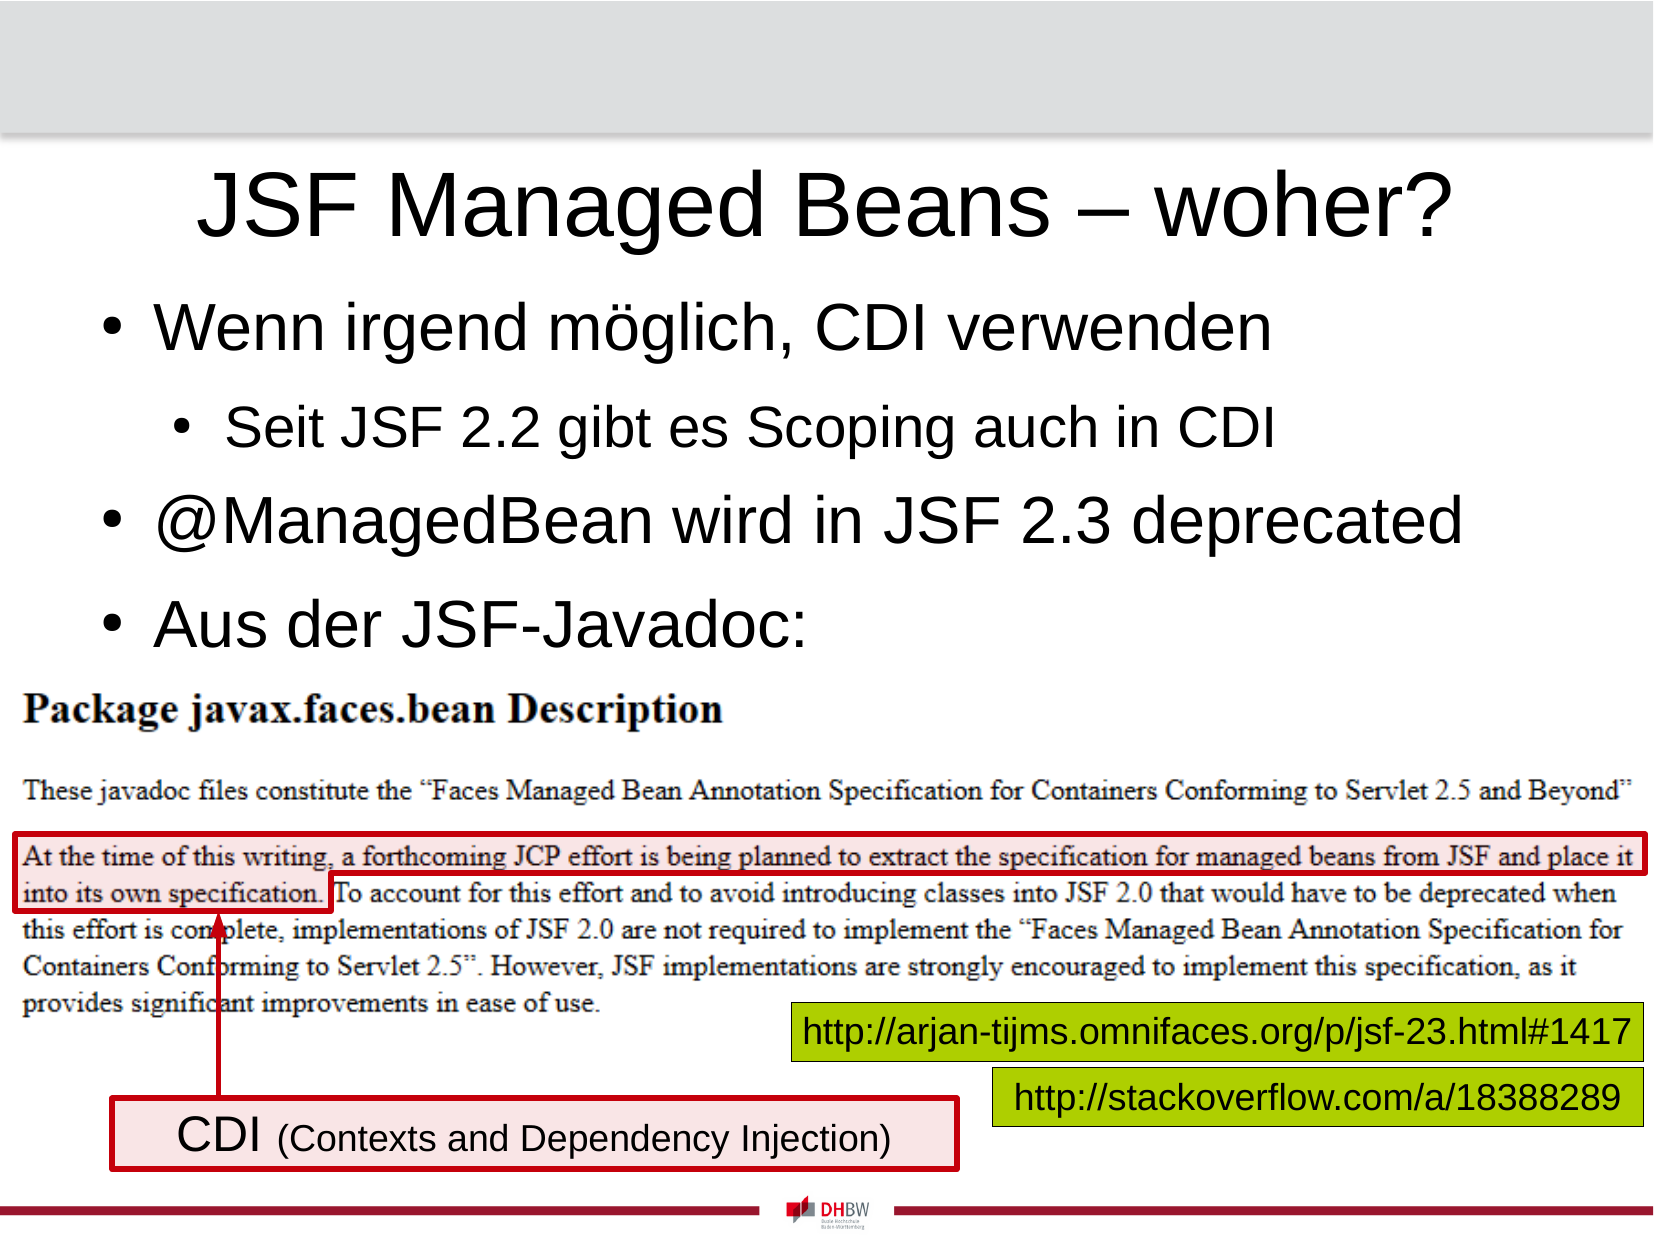

# JSF Managed Beans – woher?
Wenn irgend möglich, CDI verwenden
Seit JSF 2.2 gibt es Scoping auch in CDI
@ManagedBean wird in JSF 2.3 deprecated
Aus der JSF-Javadoc:
http://arjan-tijms.omnifaces.org/p/jsf-23.html#1417
http://stackoverflow.com/a/18388289
CDI
CDI (Contexts and Dependency Injection)